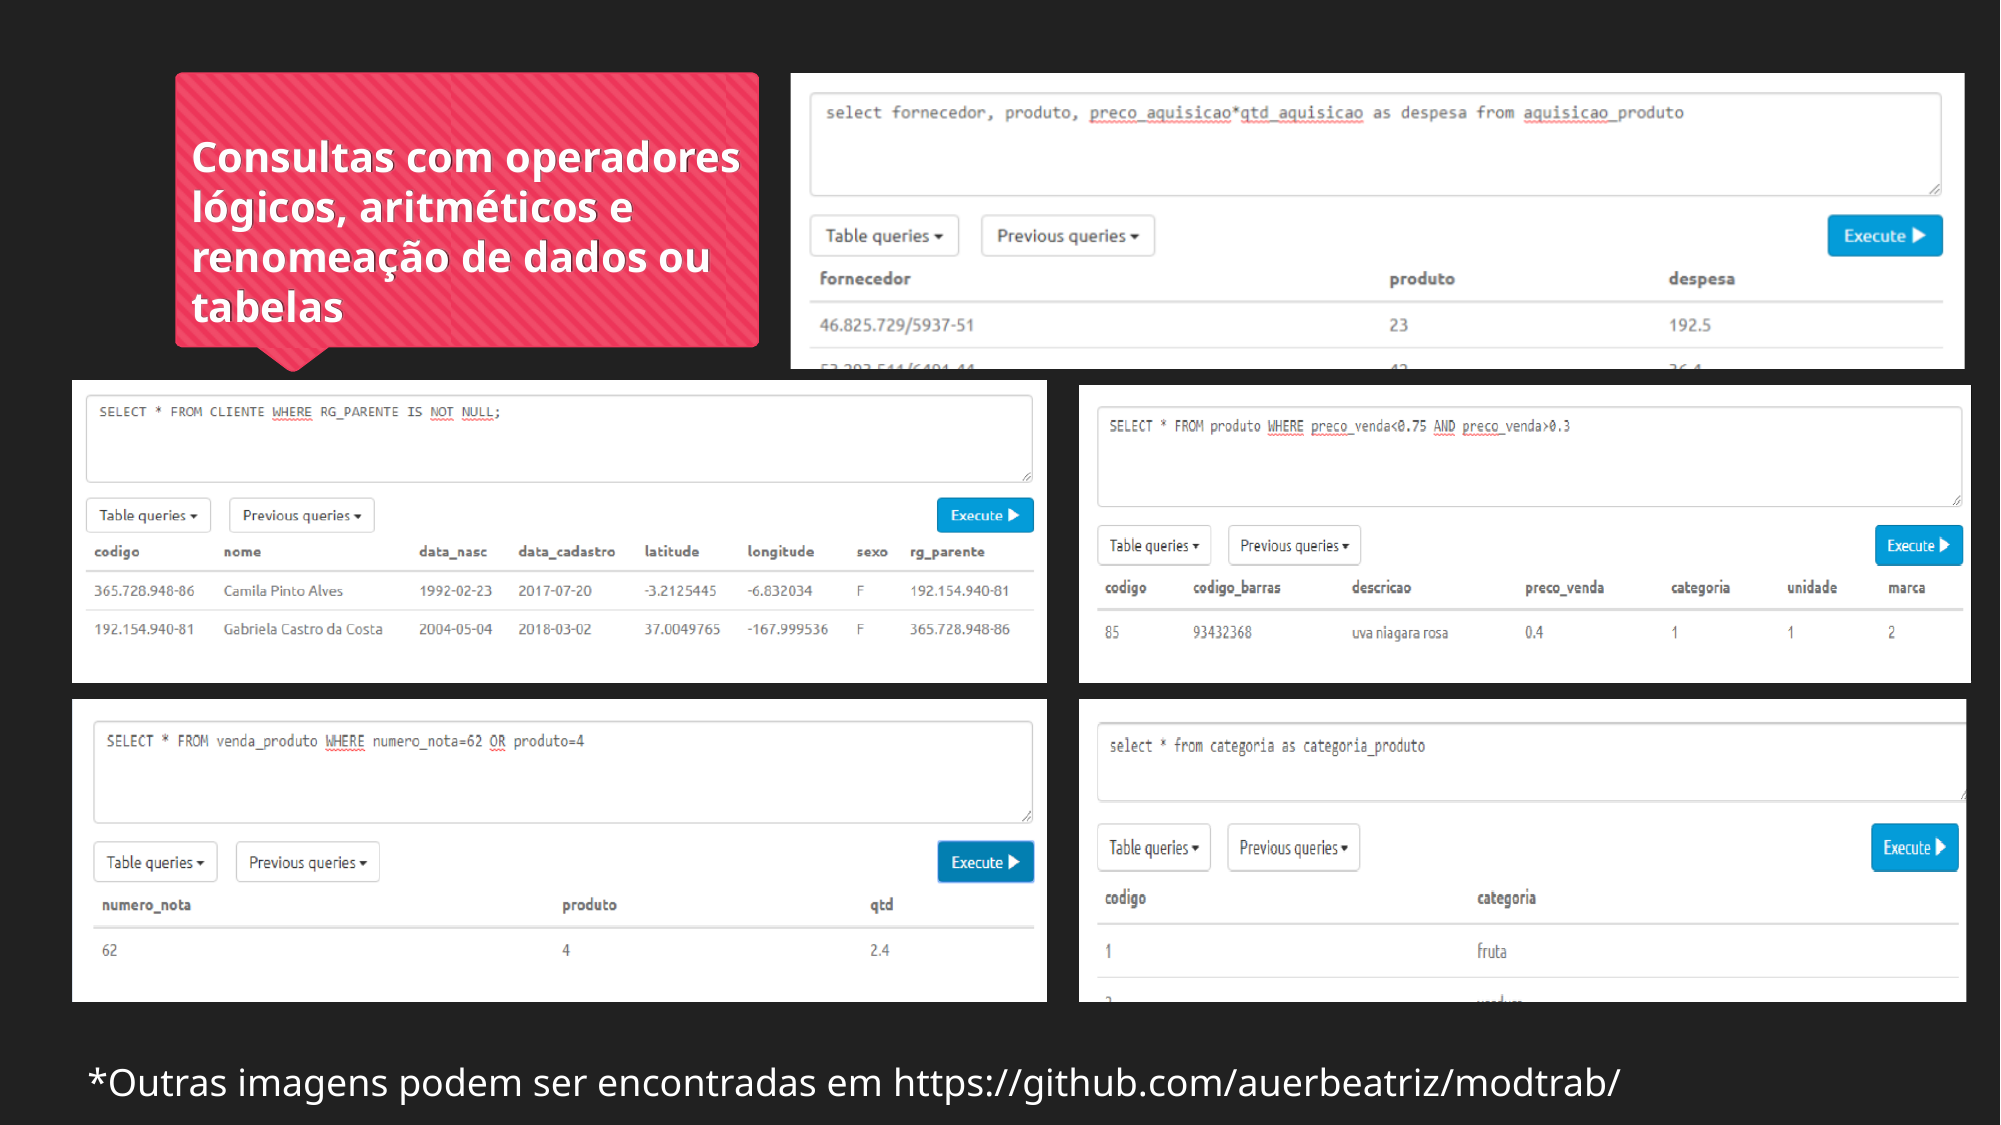

# Consultas com operadores lógicos, aritméticos e renomeação de dados ou tabelas
*Outras imagens podem ser encontradas em https://github.com/auerbeatriz/modtrab/